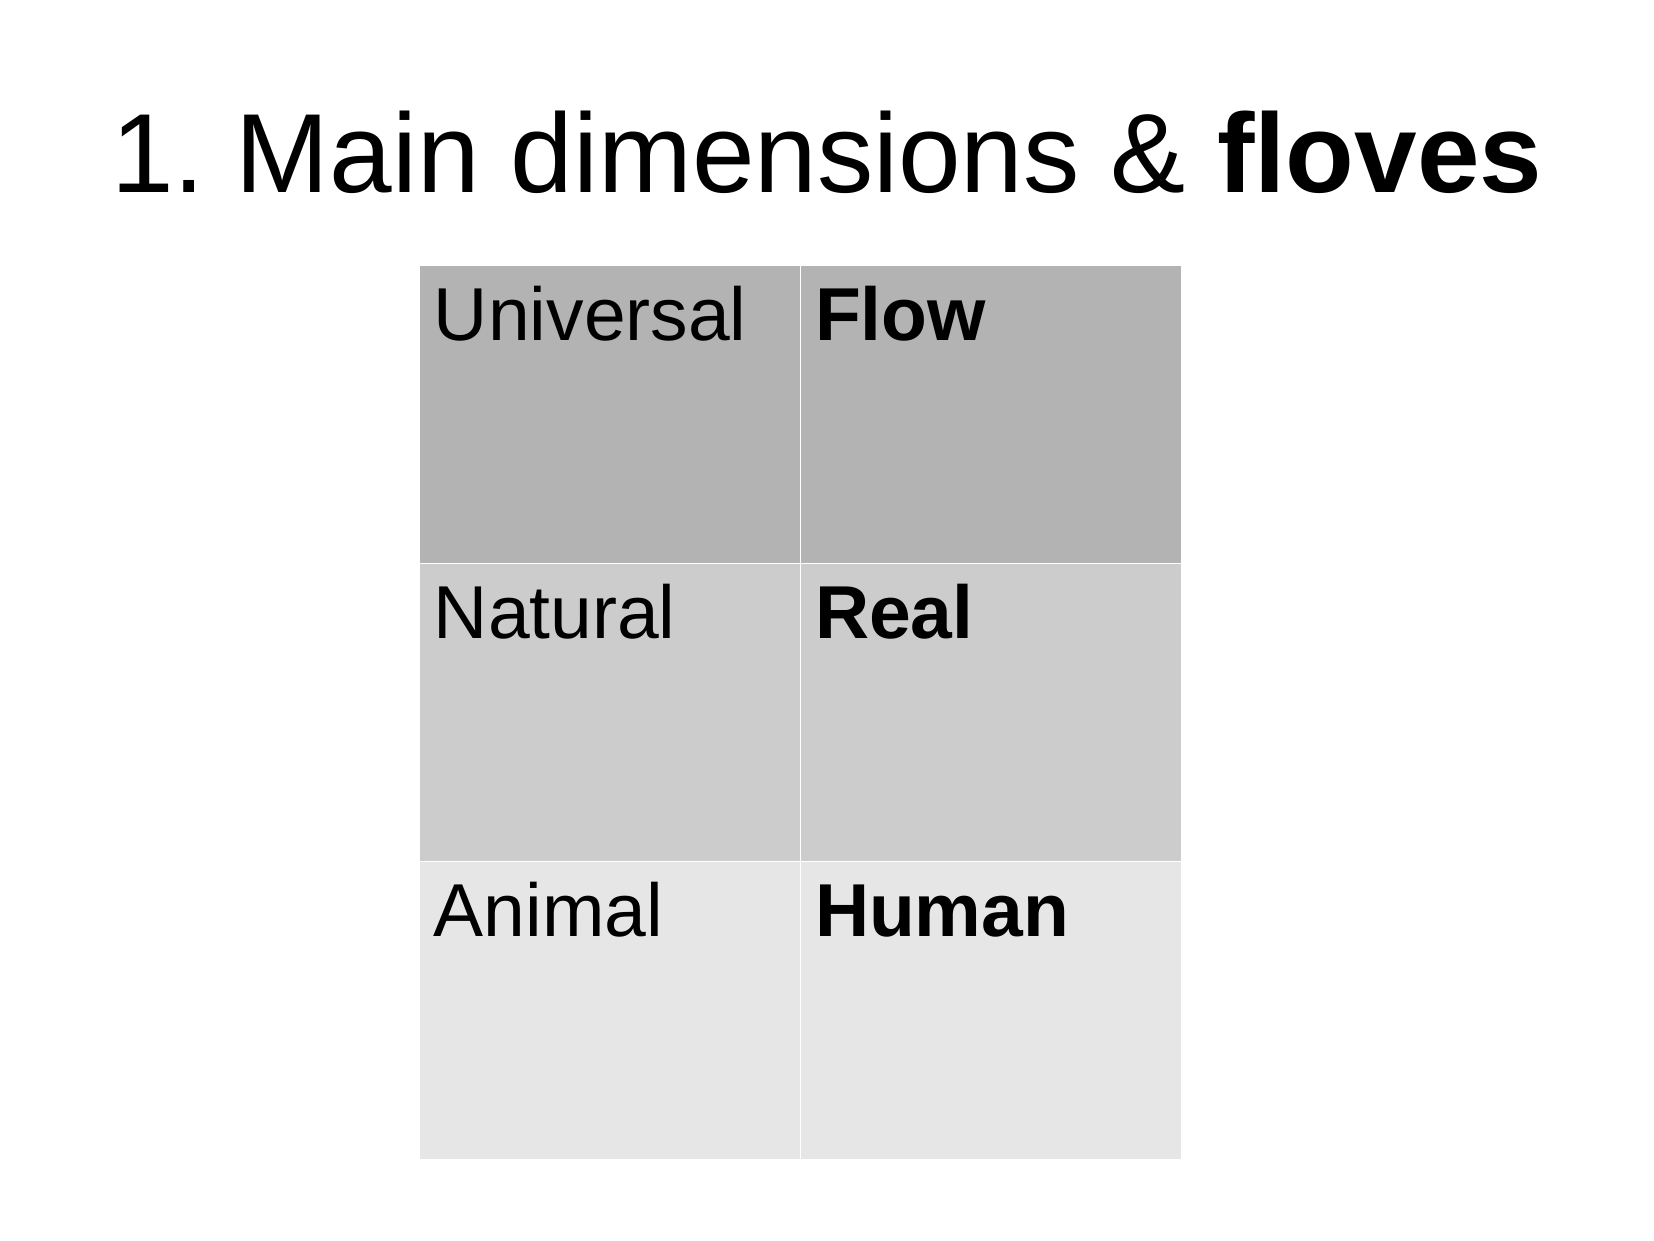

# 1. Main dimensions & floves
| Universal | Flow |
| --- | --- |
| Natural | Real |
| Animal | Human |